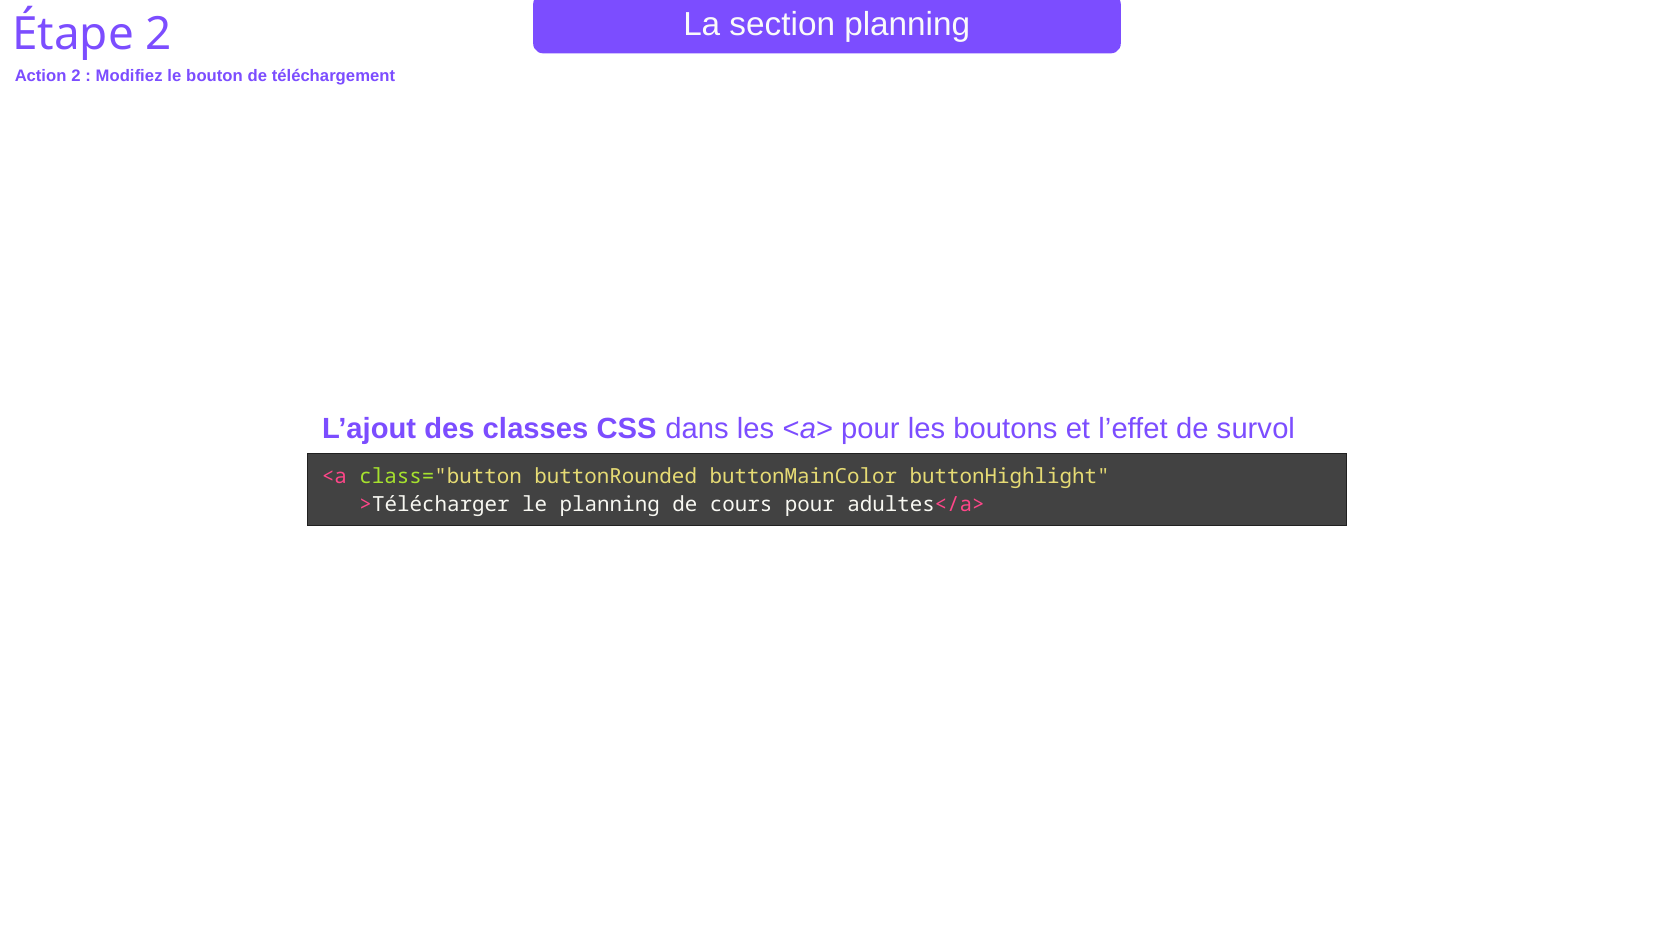

La section planning
# Étape 2
Action 2 : Modifiez le bouton de téléchargement
L’ajout des classes CSS dans les <a> pour les boutons et l’effet de survol
<a class="button buttonRounded buttonMainColor buttonHighlight"
 >Télécharger le planning de cours pour adultes</a>